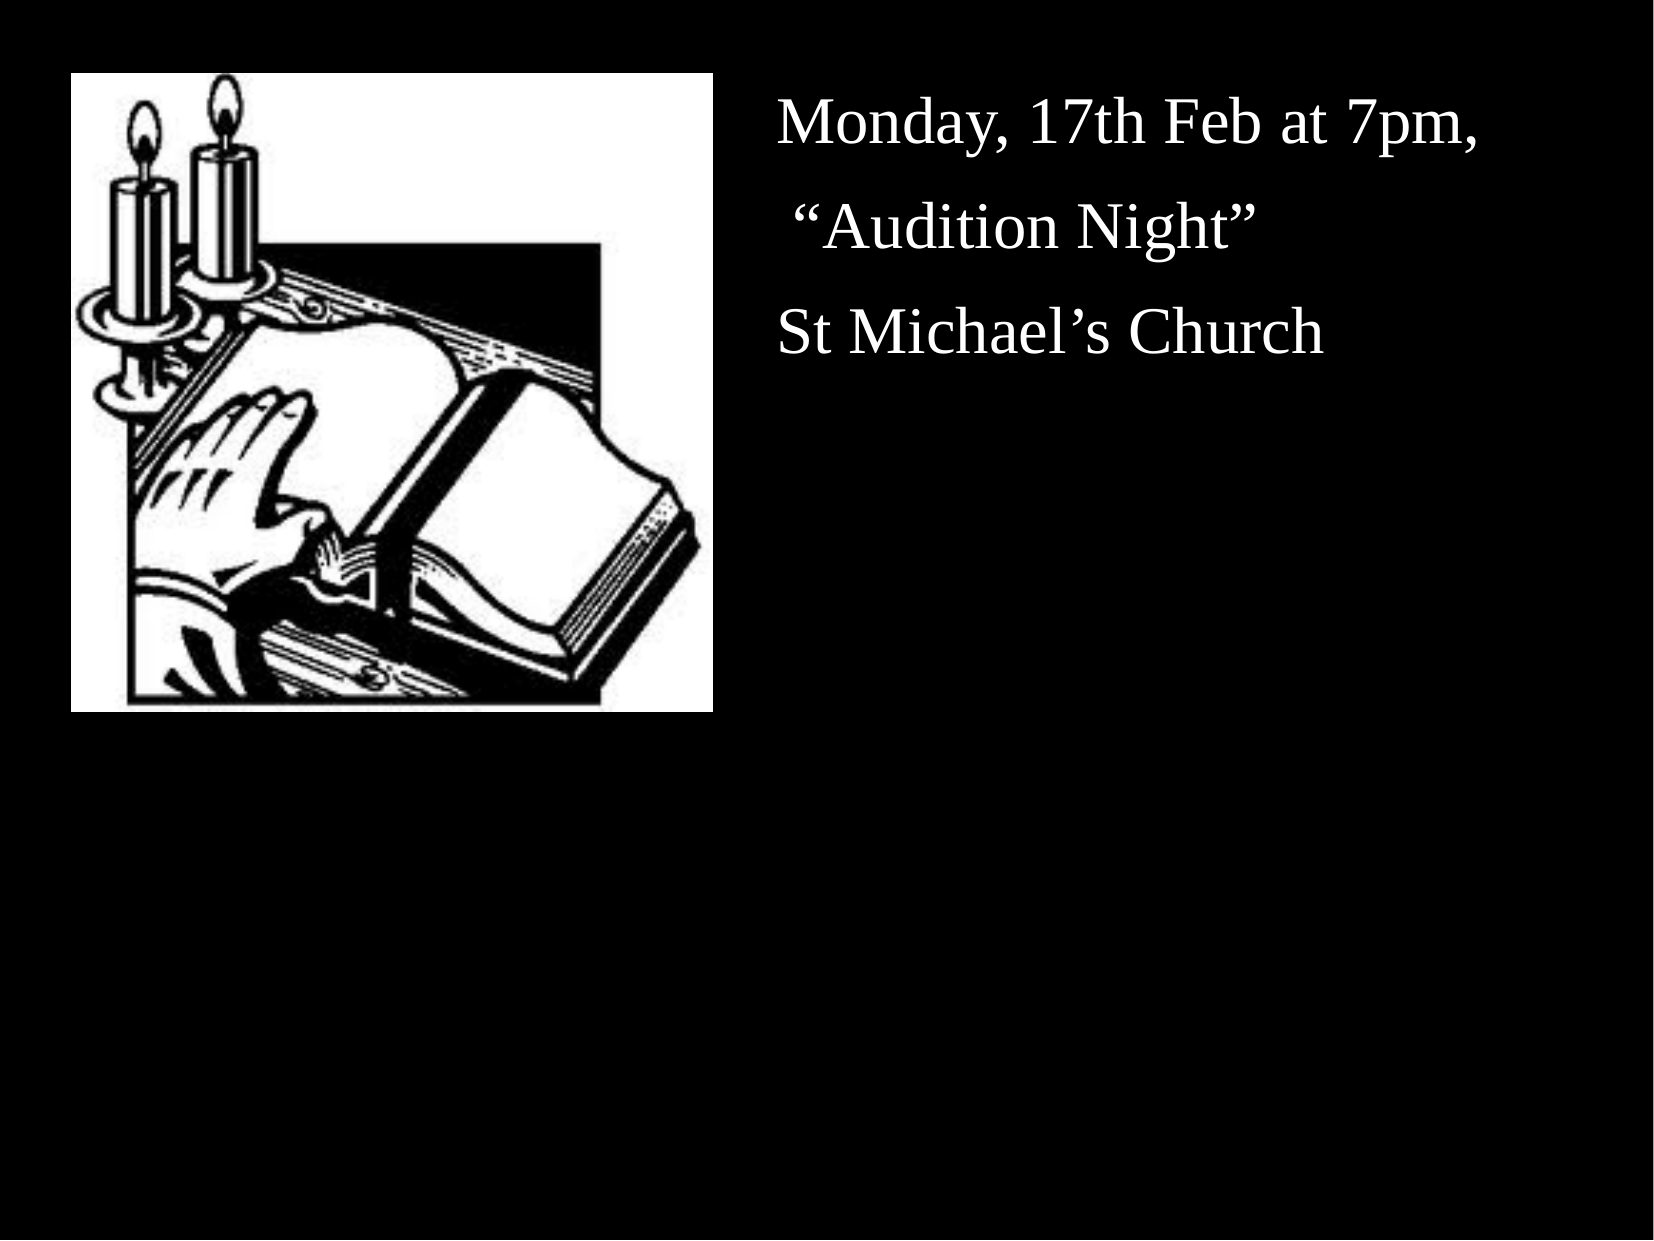

Monday, 17th Feb at 7pm,
 “Audition Night”
St Michael’s Church